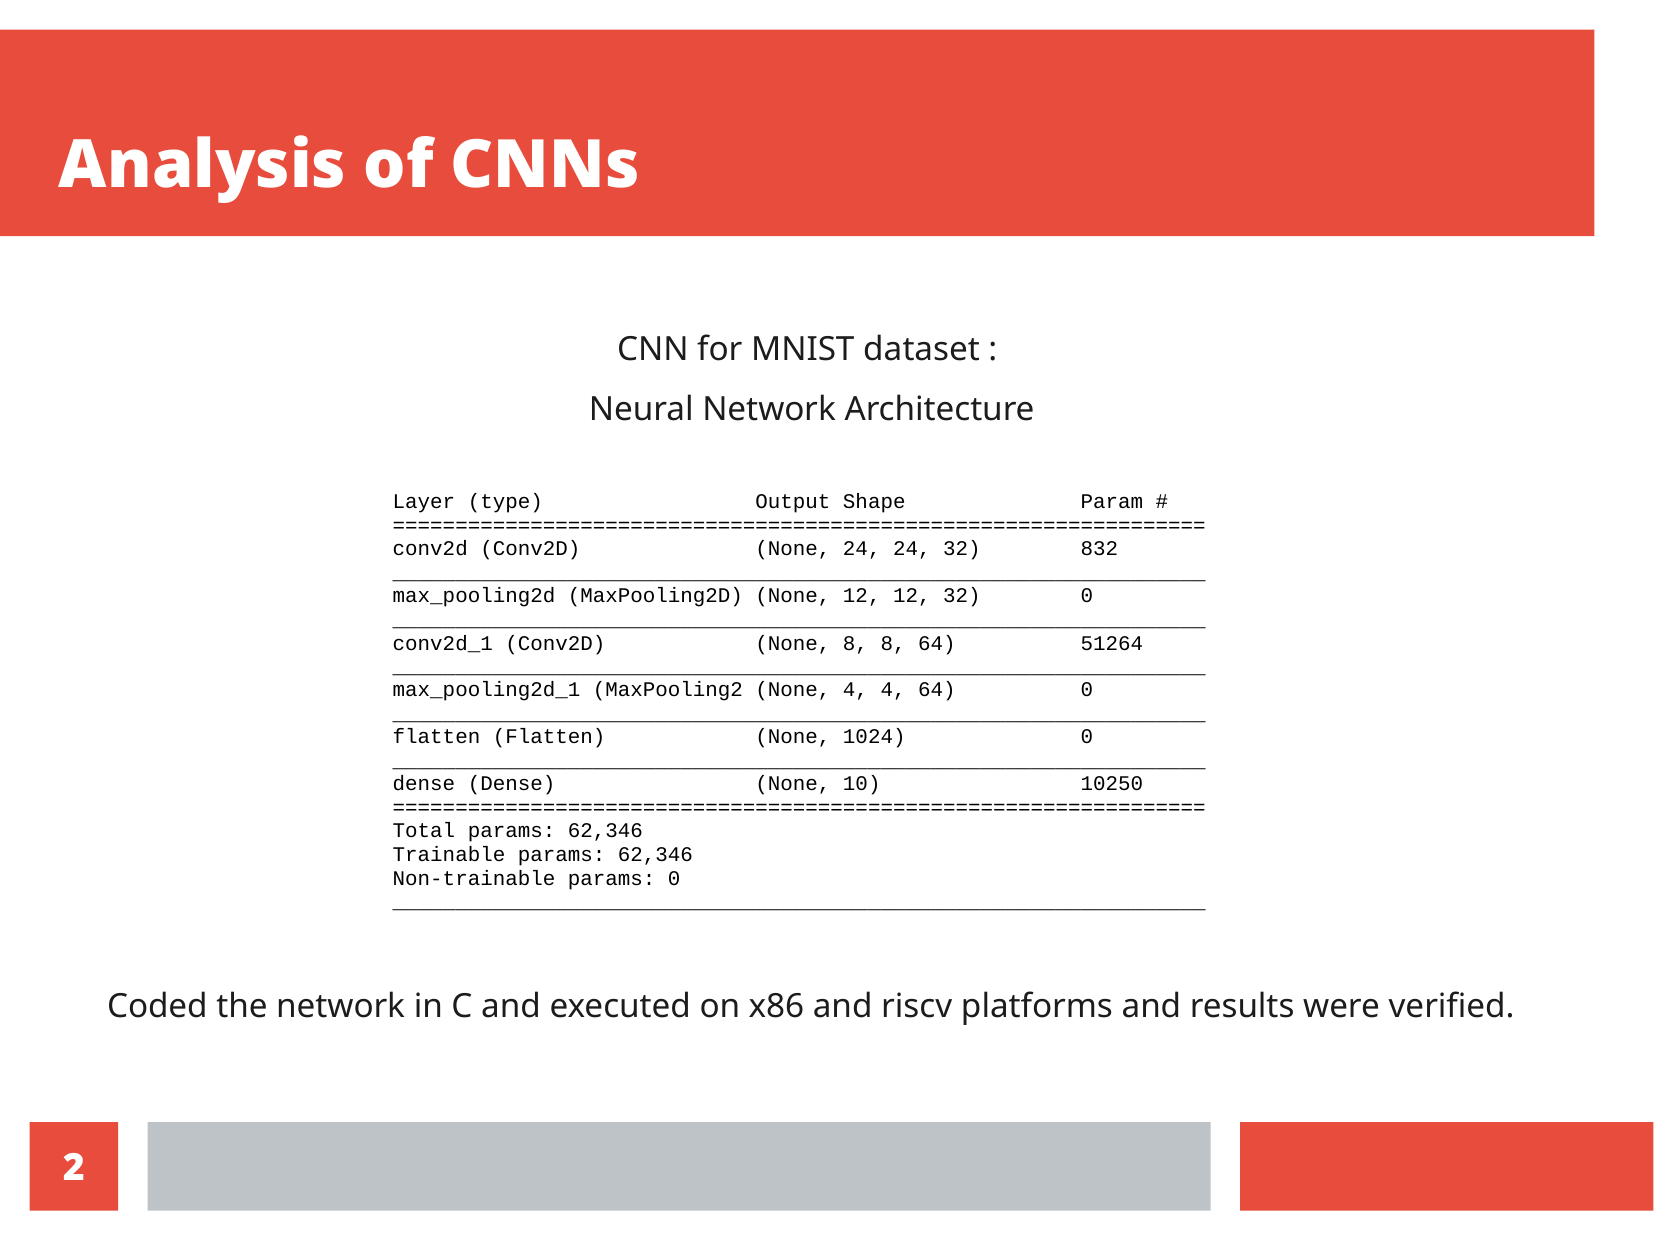

# Analysis of CNNs
CNN for MNIST dataset :
Neural Network Architecture
Coded the network in C and executed on x86 and riscv platforms and results were verified.
Layer (type) Output Shape Param #
=================================================================
conv2d (Conv2D) (None, 24, 24, 32) 832
_________________________________________________________________
max_pooling2d (MaxPooling2D) (None, 12, 12, 32) 0
_________________________________________________________________
conv2d_1 (Conv2D) (None, 8, 8, 64) 51264
_________________________________________________________________
max_pooling2d_1 (MaxPooling2 (None, 4, 4, 64) 0
_________________________________________________________________
flatten (Flatten) (None, 1024) 0
_________________________________________________________________
dense (Dense) (None, 10) 10250
=================================================================
Total params: 62,346
Trainable params: 62,346
Non-trainable params: 0
_________________________________________________________________
2